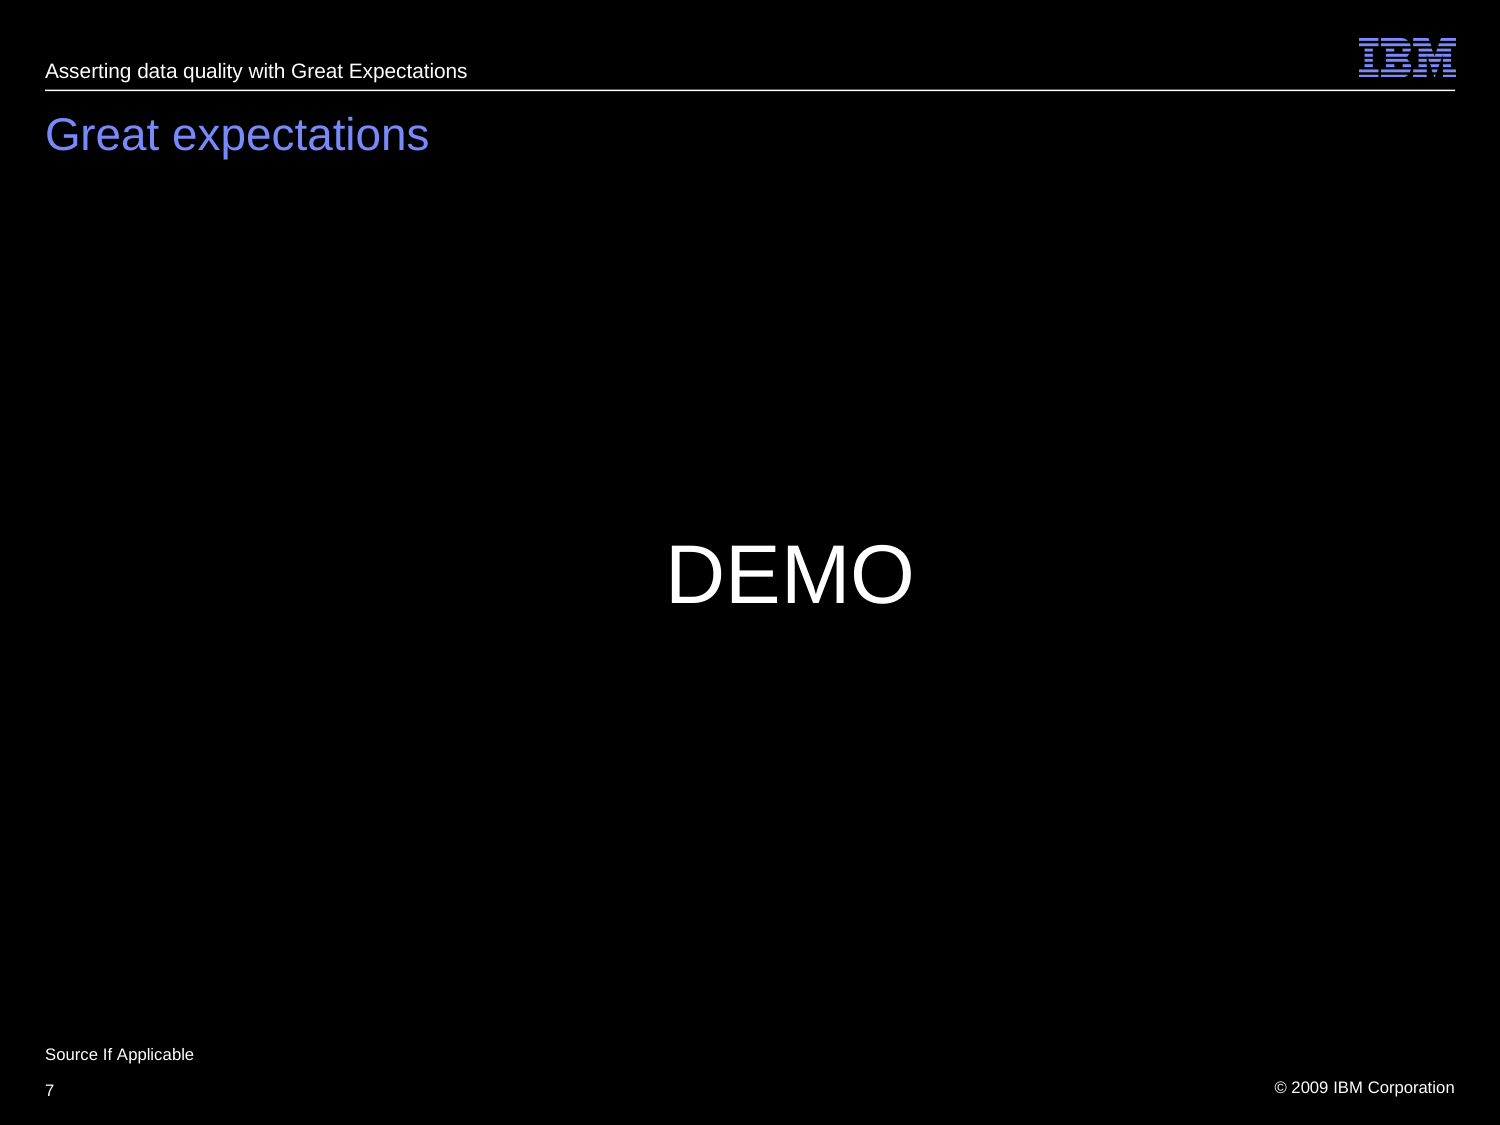

Asserting data quality with Great Expectations
# Great expectations
DEMO
 Source If Applicable
7